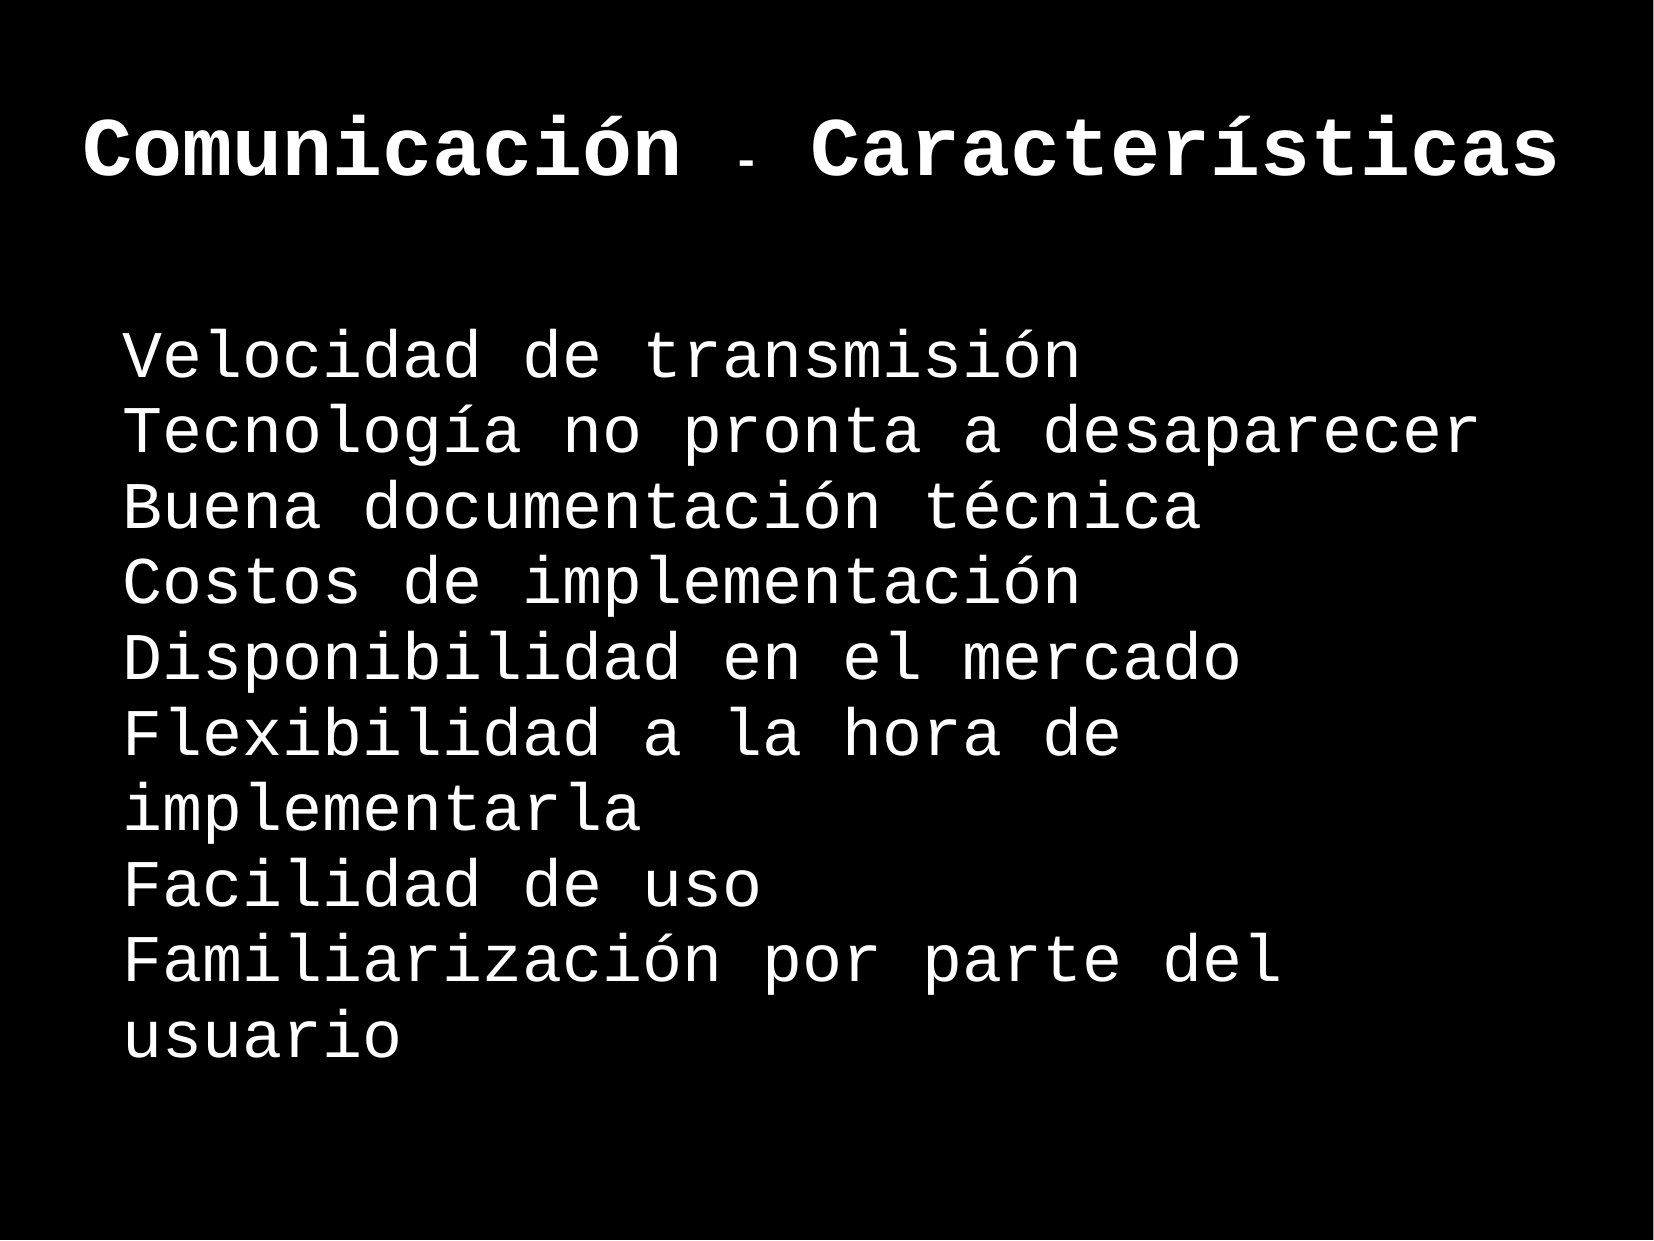

# Comunicación - Características
 Velocidad de transmisión
 Tecnología no pronta a desaparecer
 Buena documentación técnica
 Costos de implementación
 Disponibilidad en el mercado
 Flexibilidad a la hora de implementarla
 Facilidad de uso
 Familiarización por parte del usuario